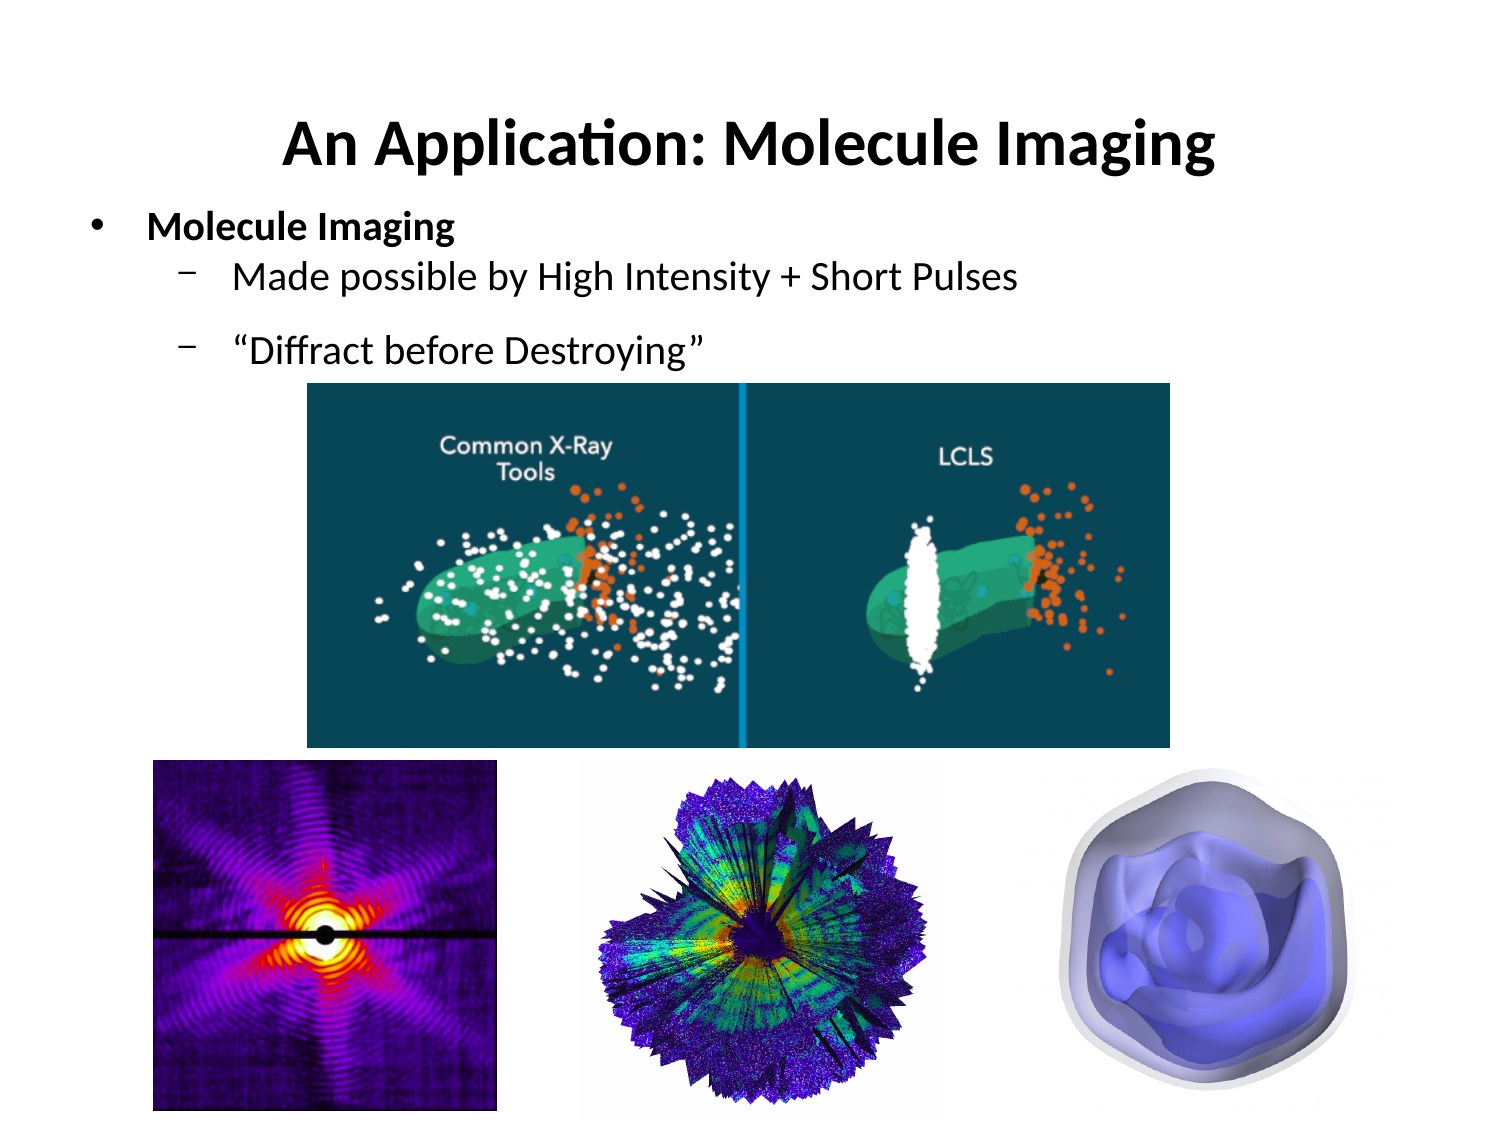

# An Application: Molecule Imaging
Molecule Imaging
Made possible by High Intensity + Short Pulses
“Diffract before Destroying”